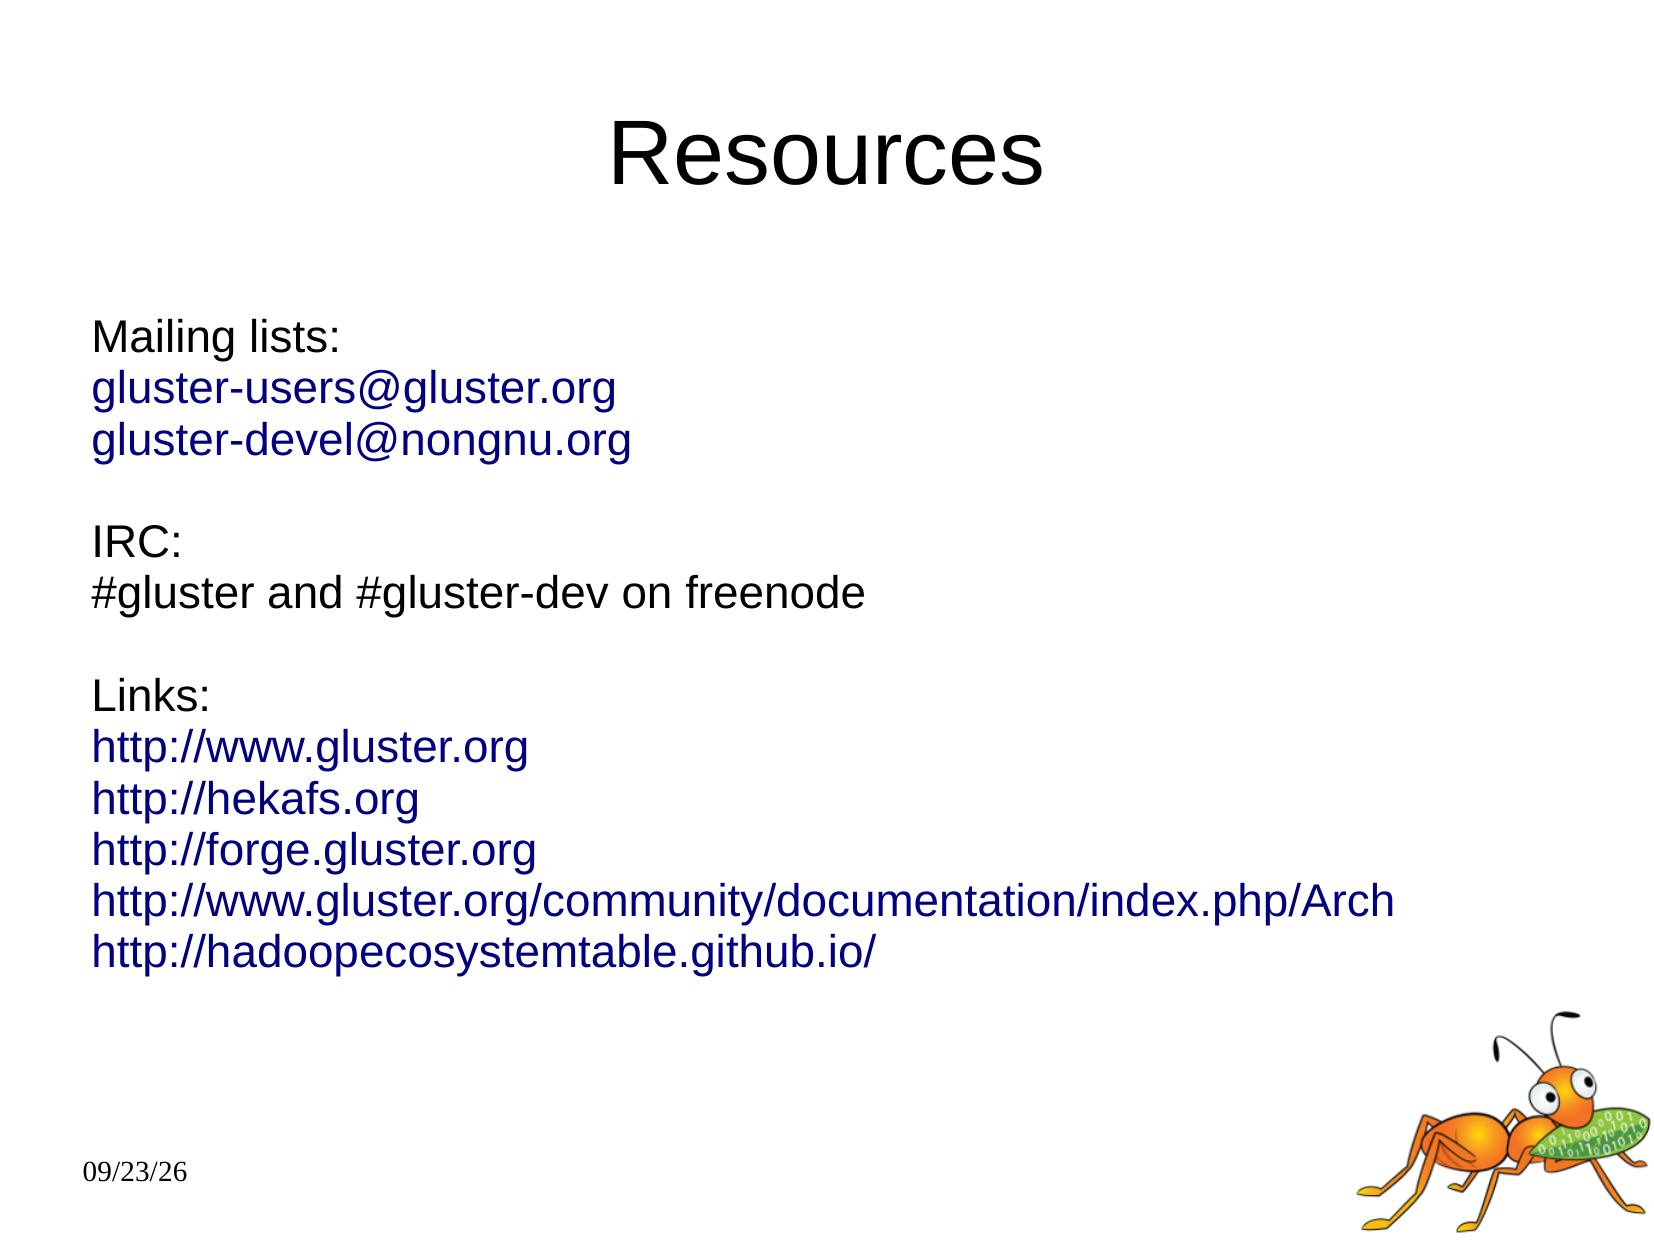

# Resources
Mailing lists:
gluster-users@gluster.org
gluster-devel@nongnu.org
IRC:
#gluster and #gluster-dev on freenode
Links:
http://www.gluster.org
http://hekafs.org
http://forge.gluster.org
http://www.gluster.org/community/documentation/index.php/Arch
http://hadoopecosystemtable.github.io/